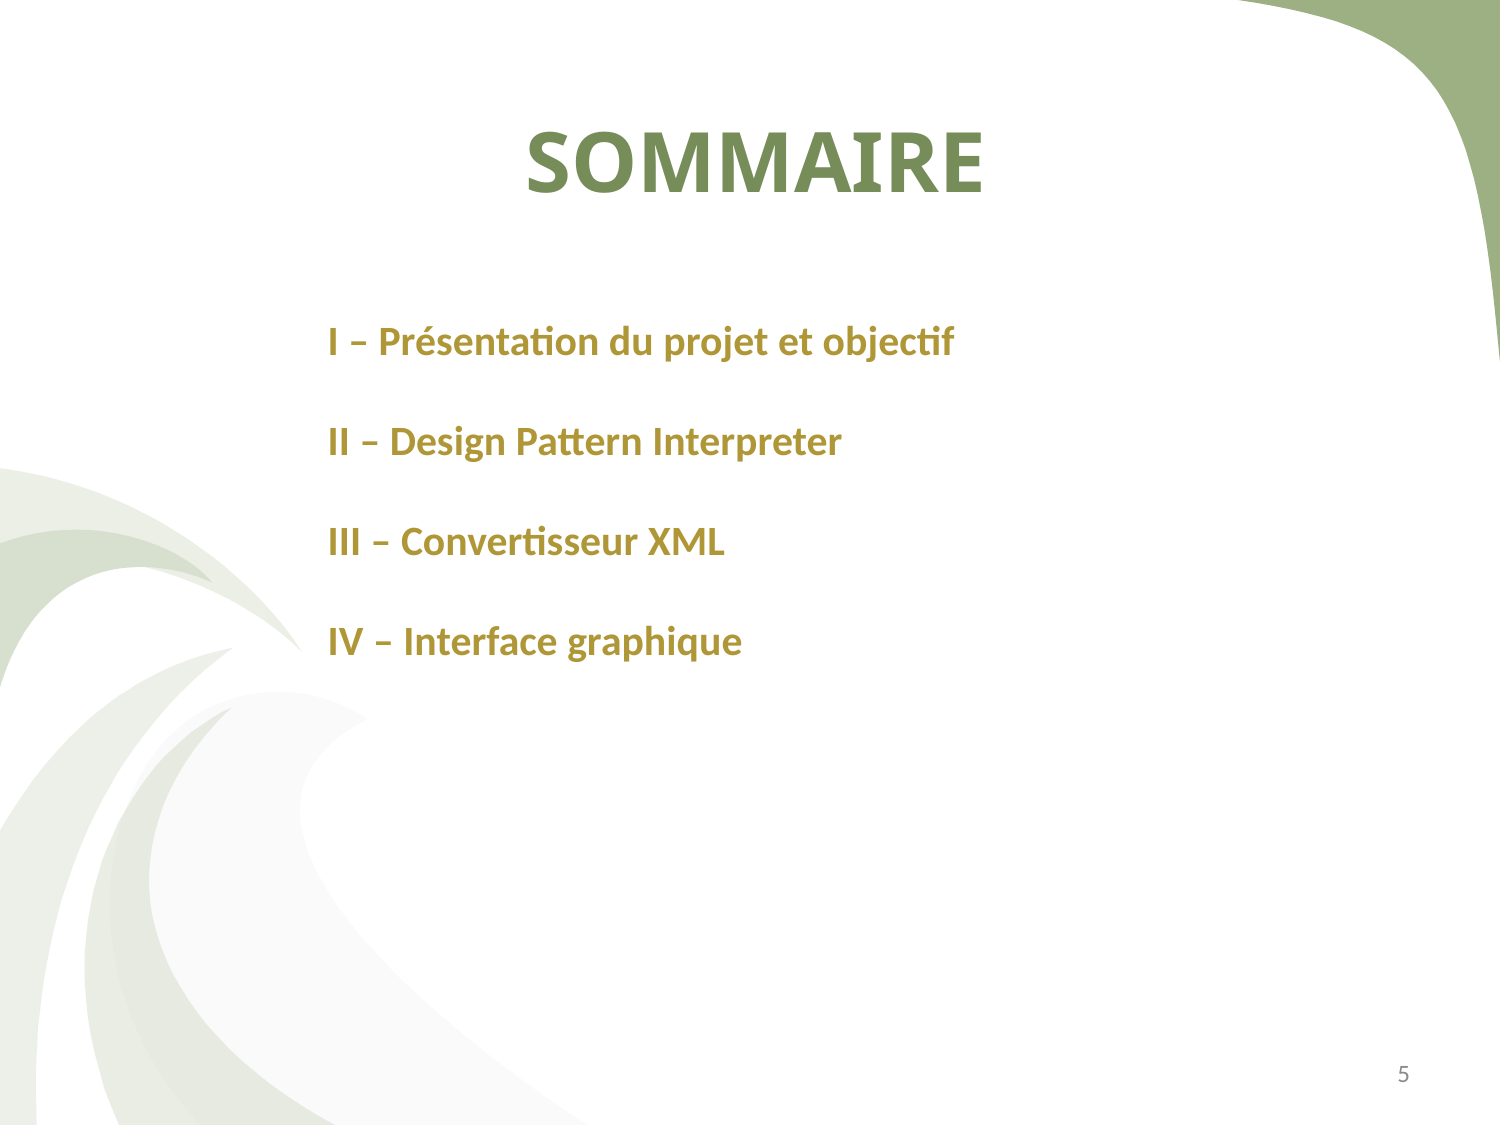

# sommaire
I – Présentation du projet et objectif
II – Design Pattern Interpreter
III – Convertisseur XML
IV – Interface graphique
5